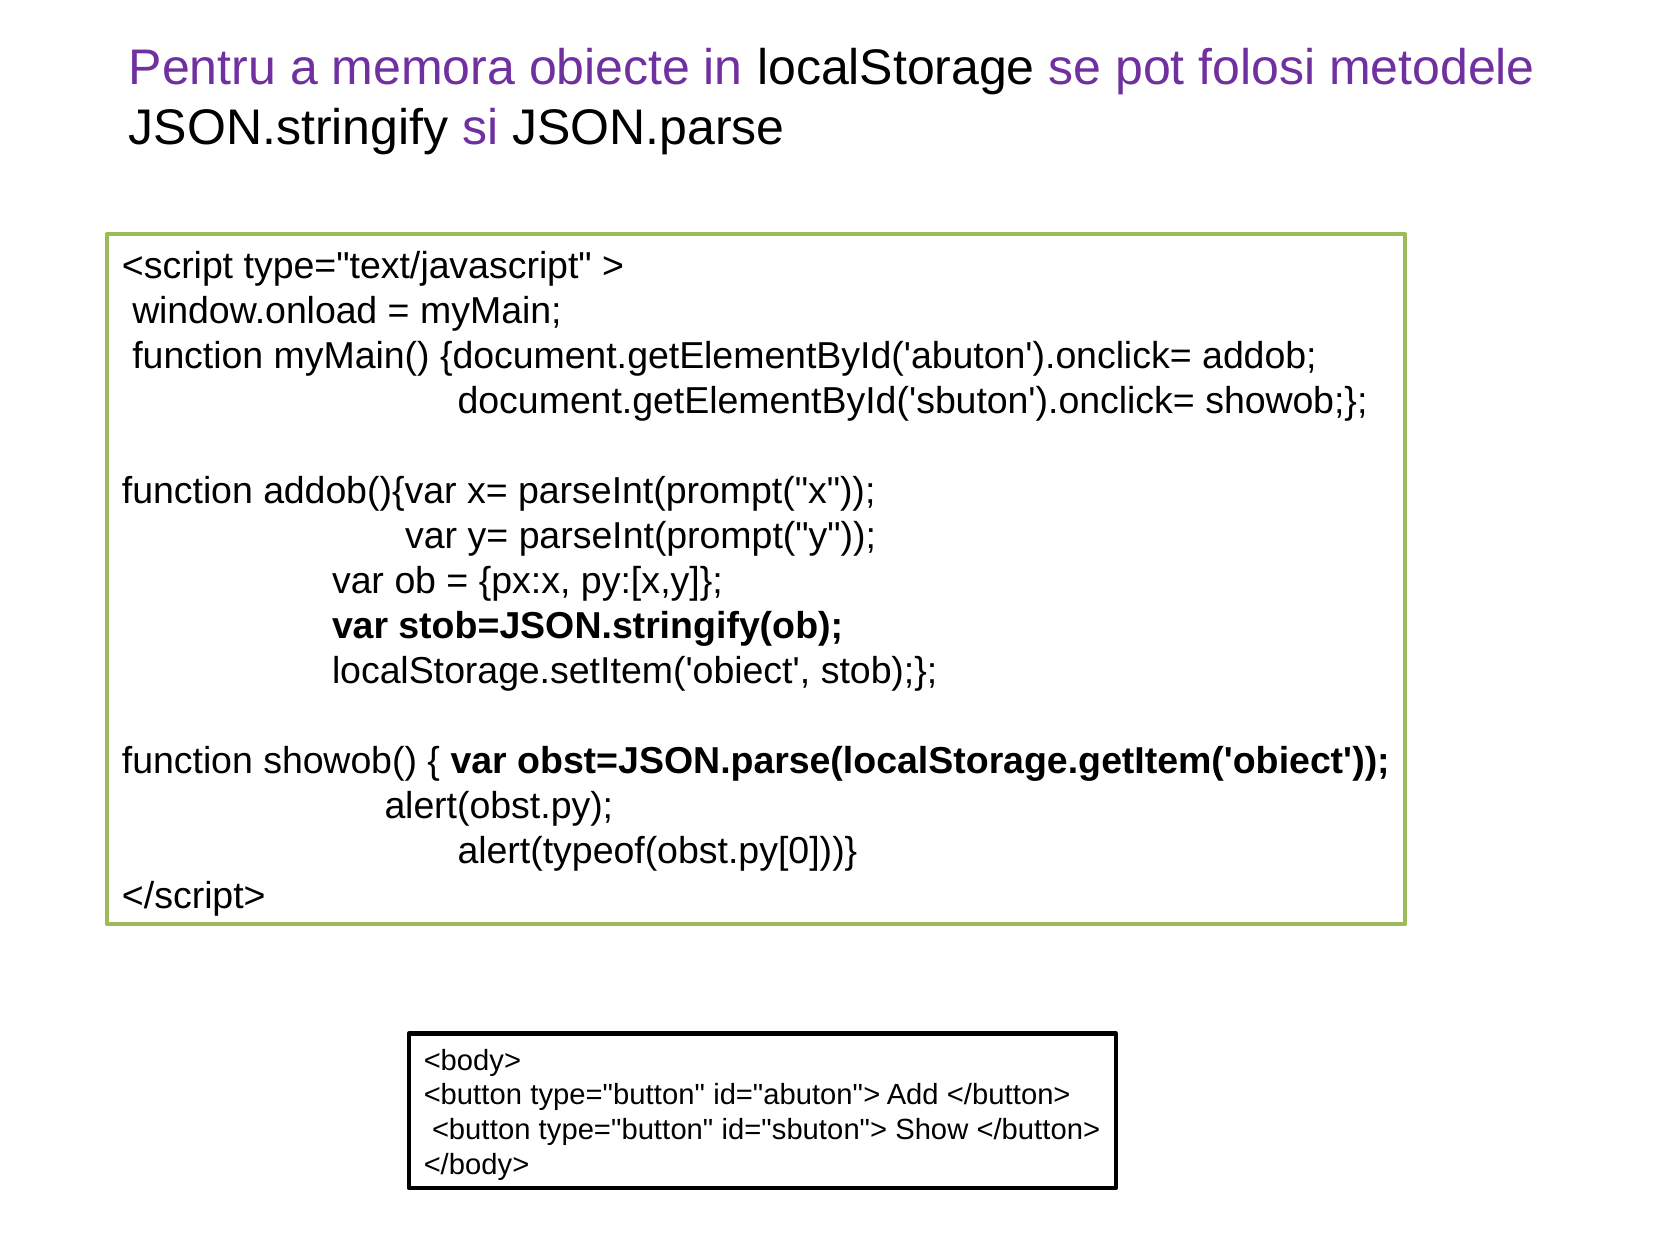

Pentru a memora obiecte in localStorage se pot folosi metodele
JSON.stringify si JSON.parse
<script type="text/javascript" >
 window.onload = myMain;
 function myMain() {document.getElementById('abuton').onclick= addob;
 document.getElementById('sbuton').onclick= showob;};
function addob(){var x= parseInt(prompt("x"));
 var y= parseInt(prompt("y"));
	 var ob = {px:x, py:[x,y]};
	 var stob=JSON.stringify(ob);
	 localStorage.setItem('obiect', stob);};
function showob() { var obst=JSON.parse(localStorage.getItem('obiect'));
	 alert(obst.py);
 alert(typeof(obst.py[0]))}
</script>
<body>
<button type="button" id="abuton"> Add </button>
 <button type="button" id="sbuton"> Show </button>
</body>